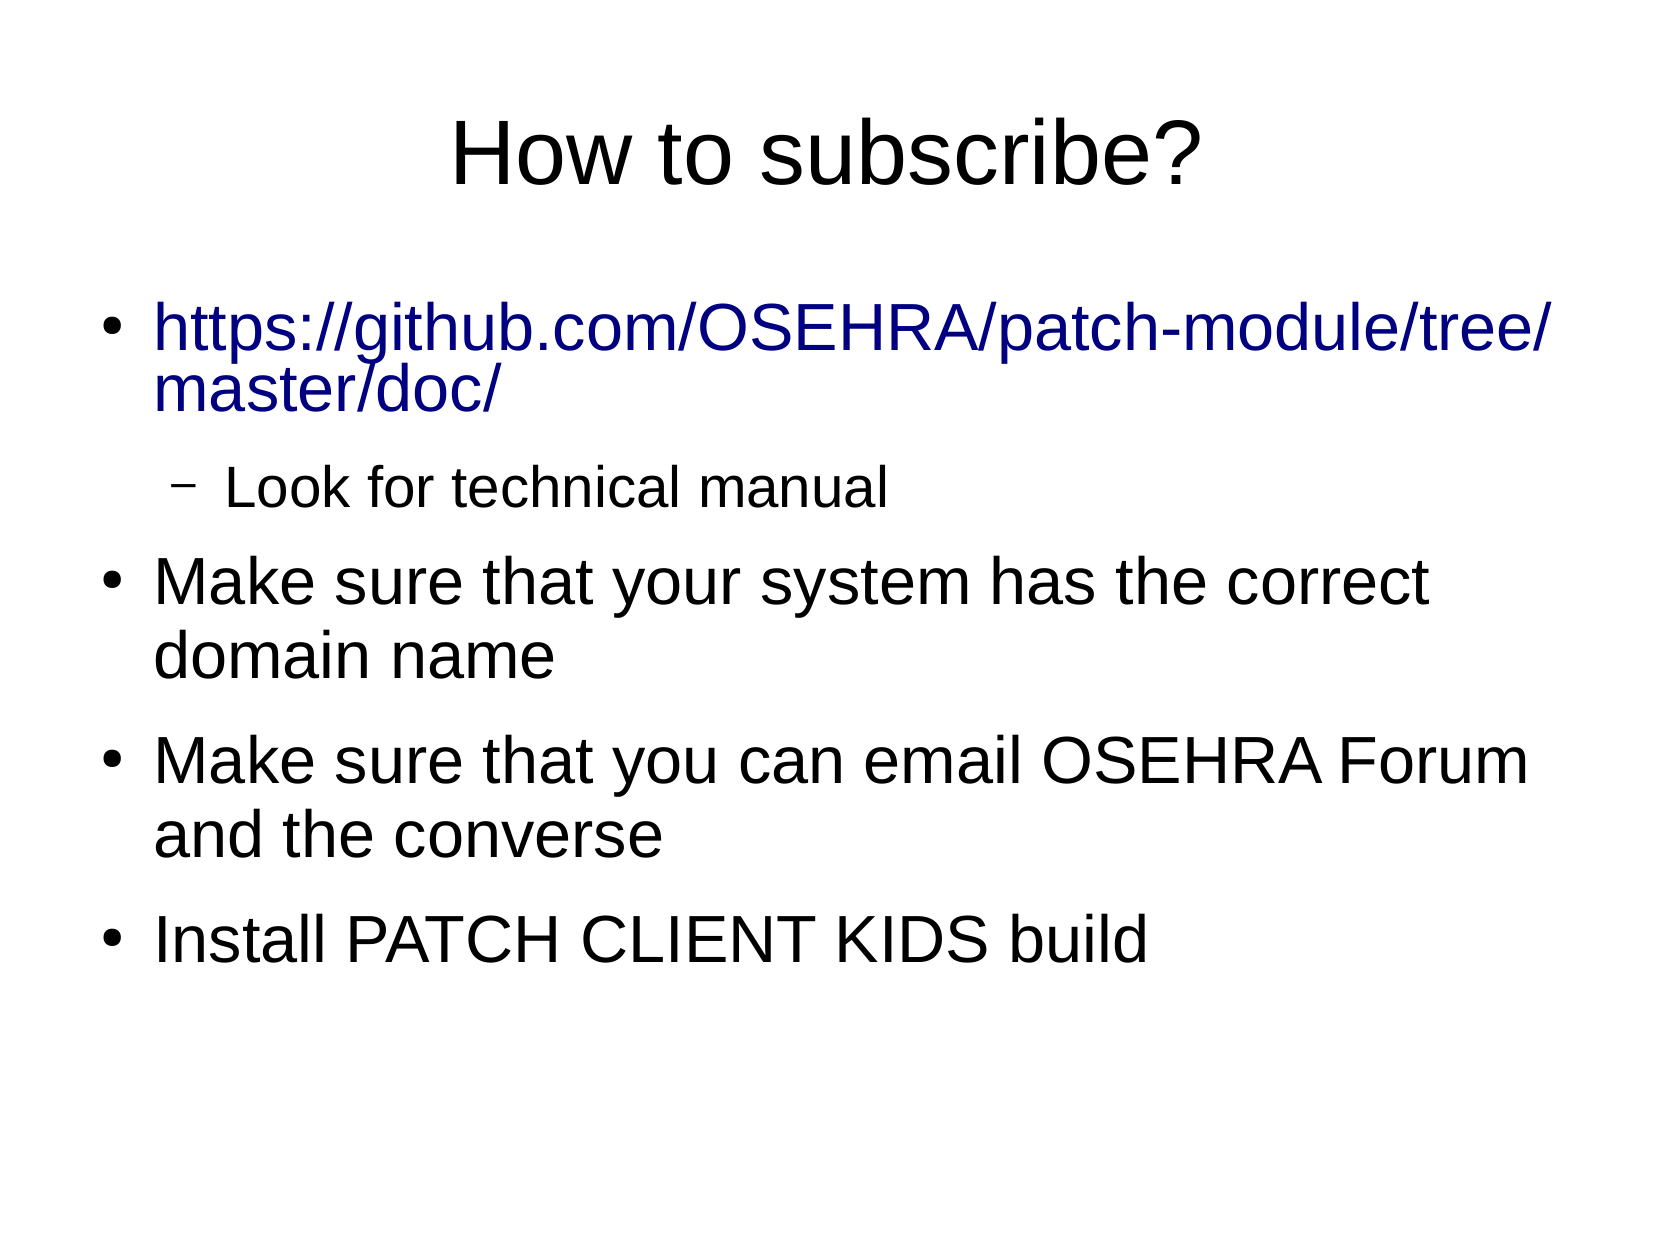

# How to subscribe?
https://github.com/OSEHRA/patch-module/tree/master/doc/
Look for technical manual
Make sure that your system has the correct domain name
Make sure that you can email OSEHRA Forum and the converse
Install PATCH CLIENT KIDS build